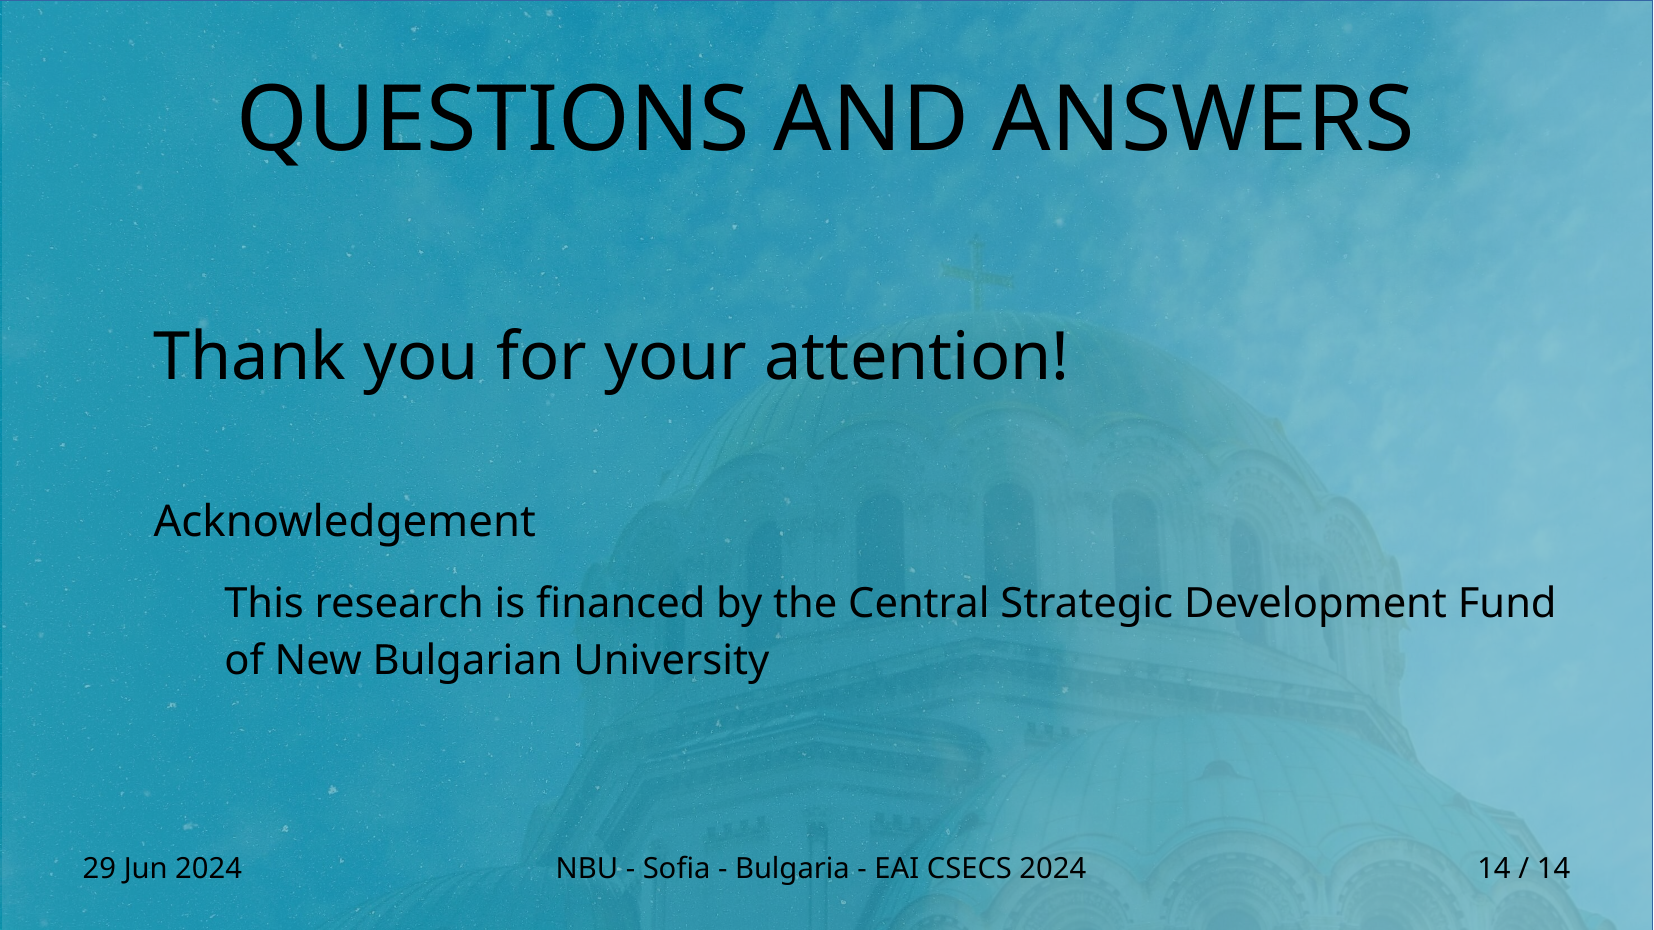

# QUESTIONS AND ANSWERS
Thank you for your attention!
Acknowledgement
This research is financed by the Central Strategic Development Fund of New Bulgarian University
29 Jun 2024
NBU - Sofia - Bulgaria - EAI CSECS 2024
14